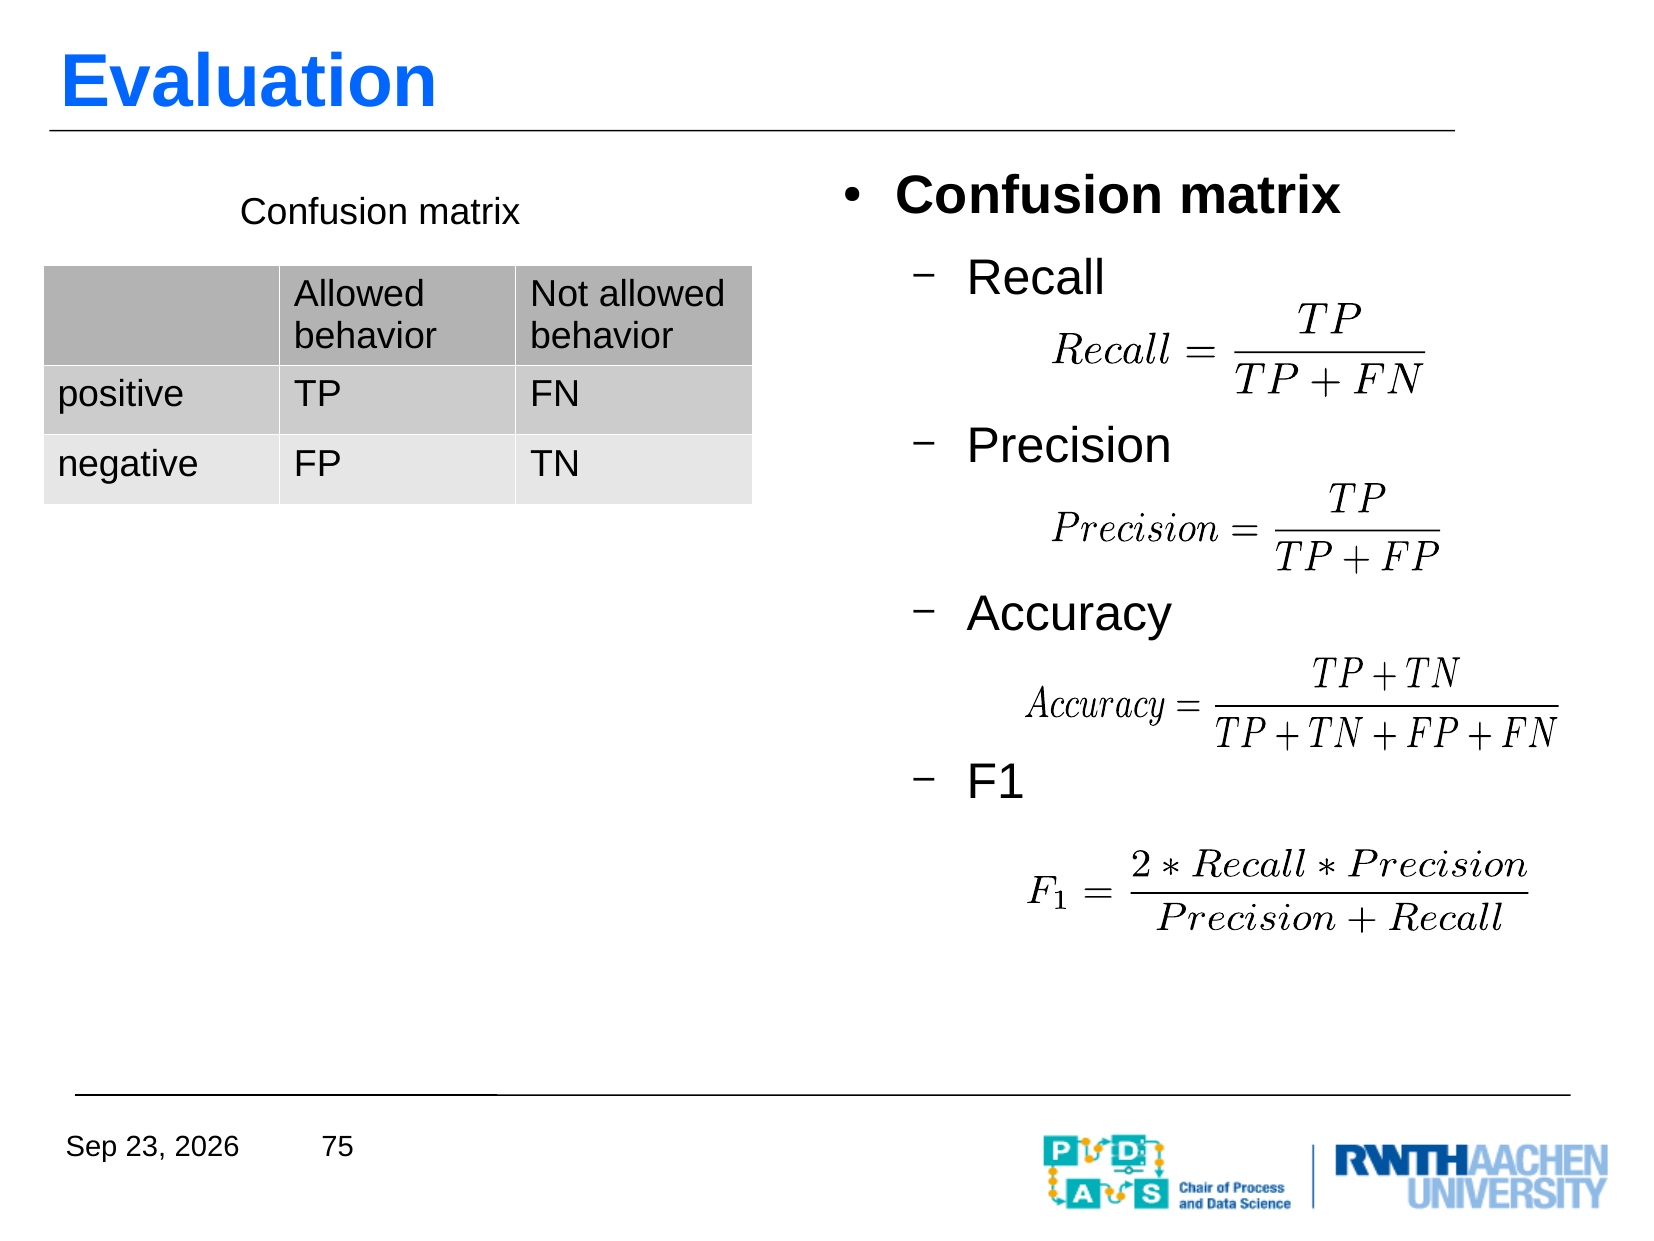

# Evaluation
Confusion matrix
Recall
Precision
Accuracy
F1
Confusion matrix
| | Allowed behavior | Not allowed behavior |
| --- | --- | --- |
| positive | TP | FN |
| negative | FP | TN |